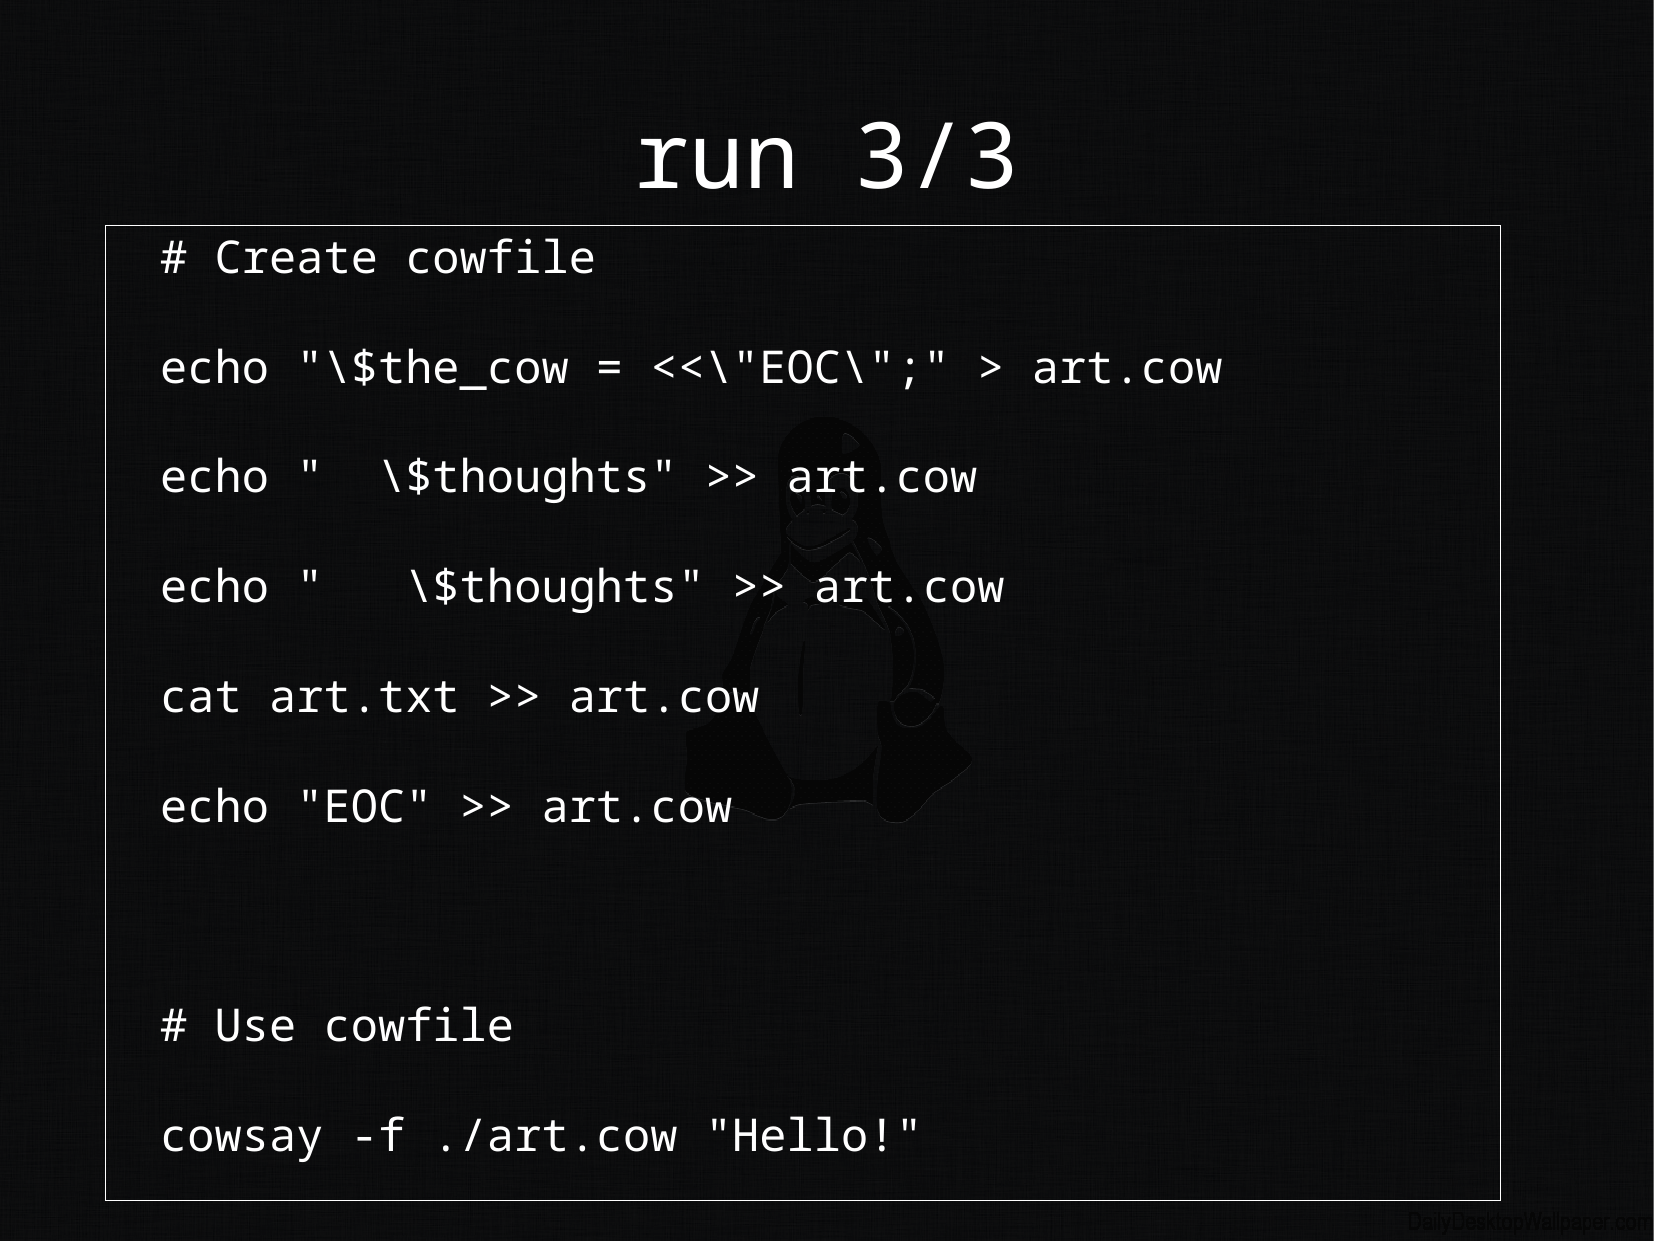

# run 3/3
# Create cowfile
echo "\$the_cow = <<\"EOC\";" > art.cow
echo " \$thoughts" >> art.cow
echo " \$thoughts" >> art.cow
cat art.txt >> art.cow
echo "EOC" >> art.cow
# Use cowfile
cowsay -f ./art.cow "Hello!"